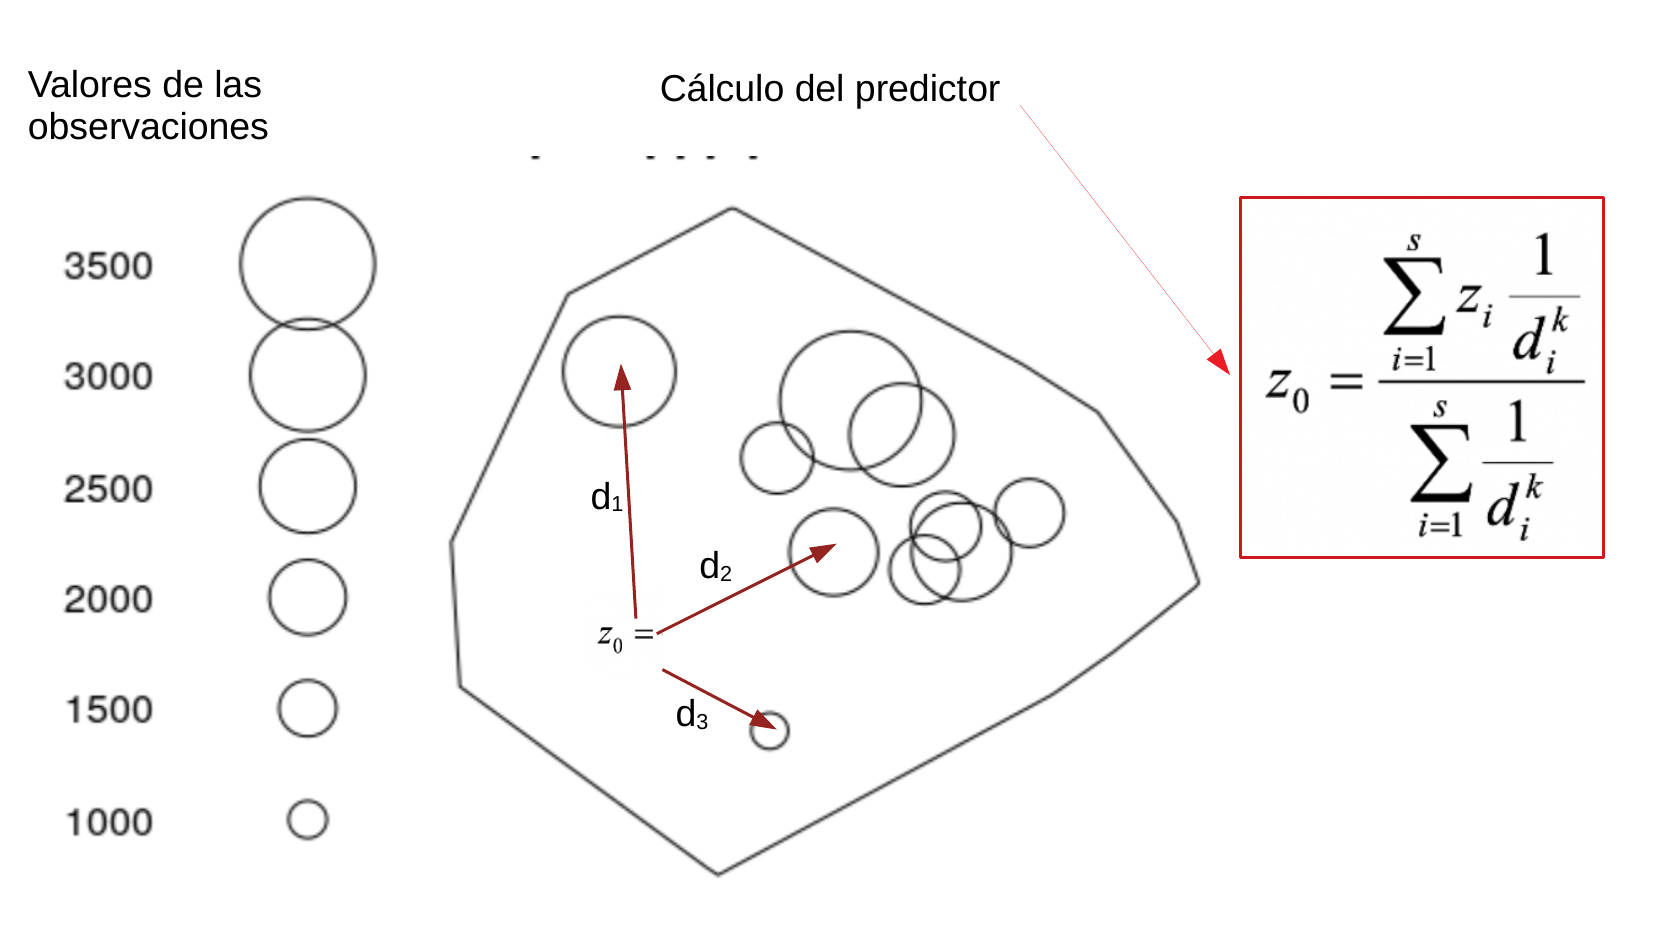

Valores de las observaciones
Cálculo del predictor
d1
d2
d3